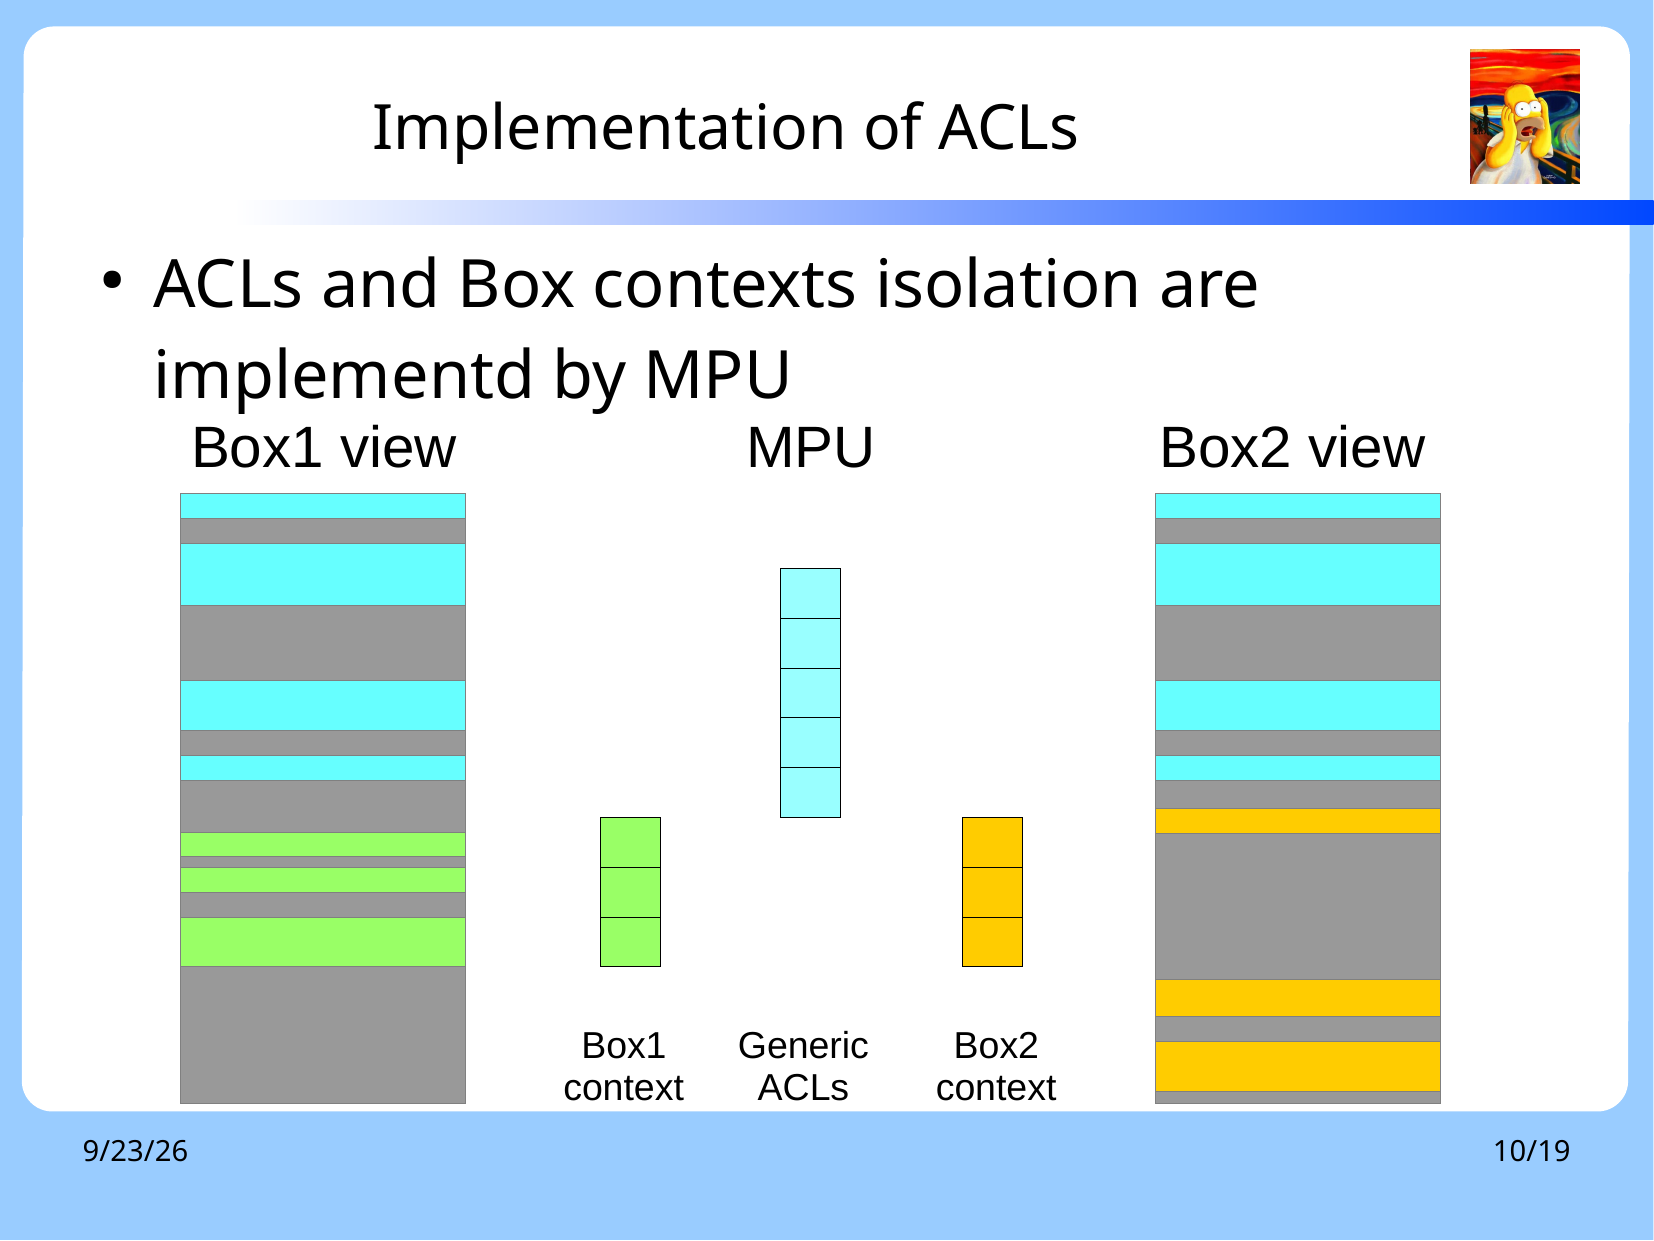

# Implementation of ACLs
ACLs and Box contexts isolation are implementd by MPU
Box1 view
MPU
Box2 view
Box1
context
Generic
ACLs
Box2
context
10